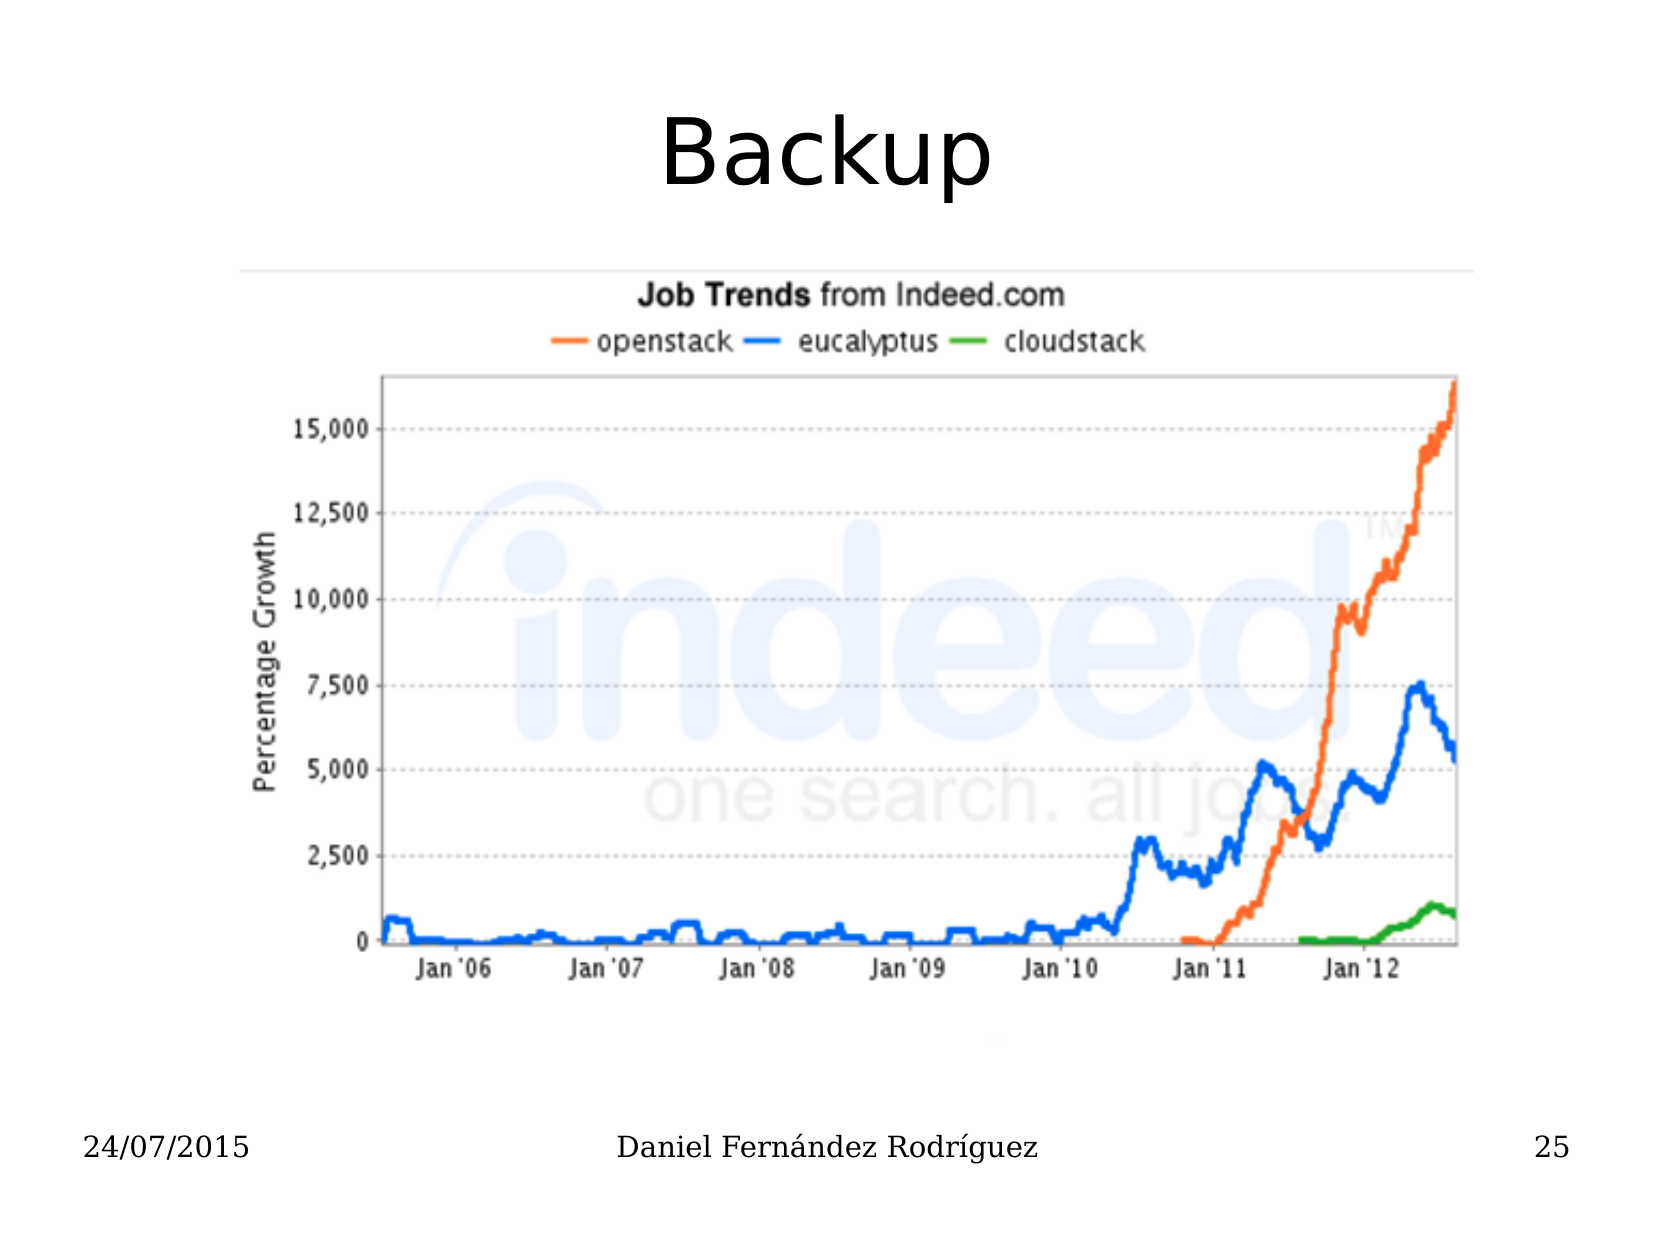

# Backup
24/07/2015
Daniel Fernández Rodríguez
25